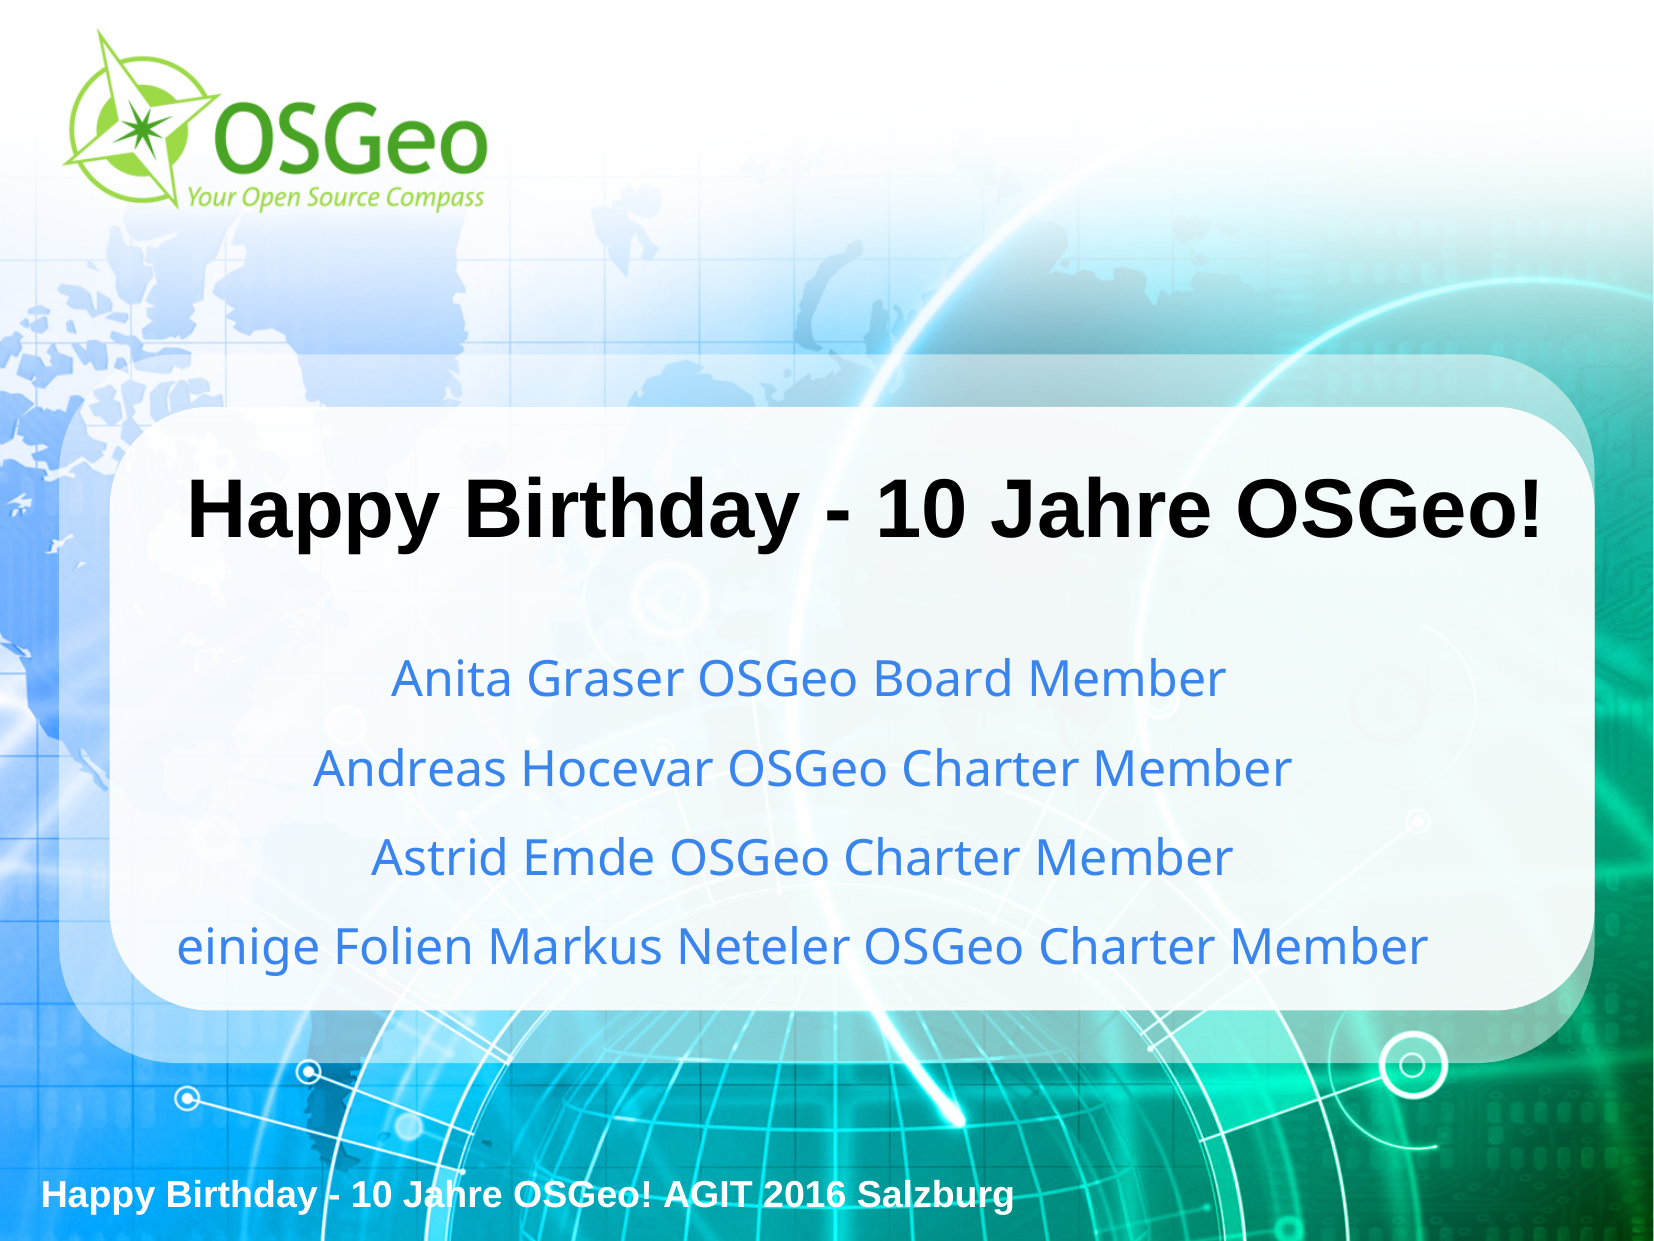

Happy Birthday - 10 Jahre OSGeo!
 Anita Graser OSGeo Board Member
Andreas Hocevar OSGeo Charter Member
Astrid Emde OSGeo Charter Member
einige Folien Markus Neteler OSGeo Charter Member